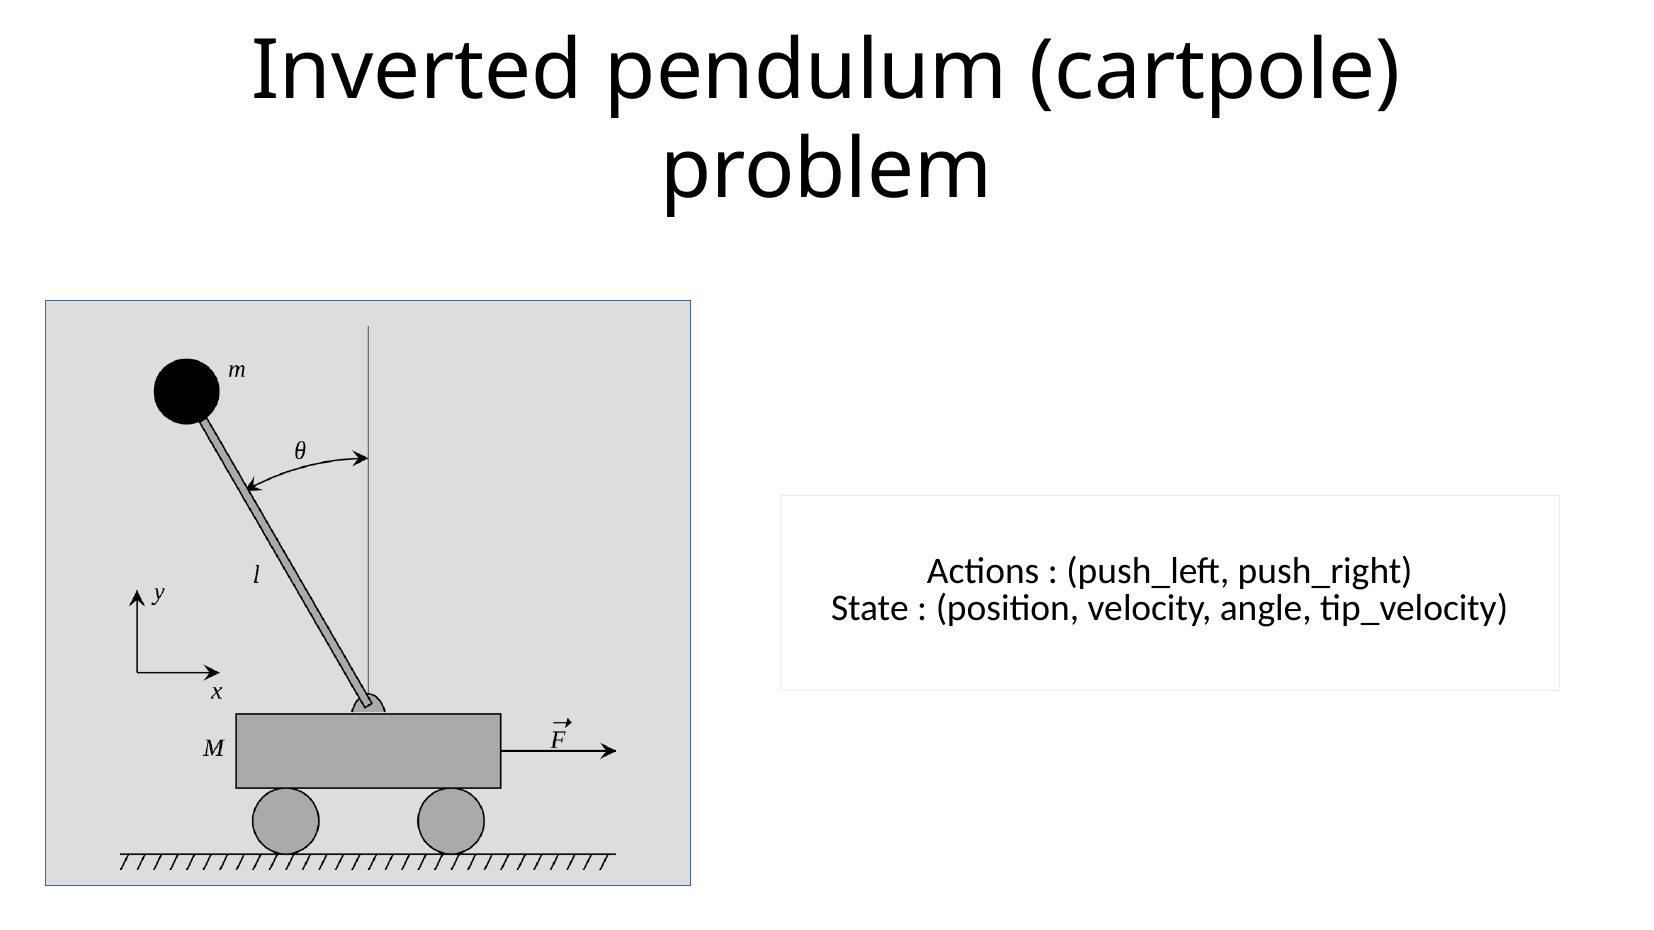

# Inverted pendulum (cartpole) problem
Actions : (push_left, push_right)
State : (position, velocity, angle, tip_velocity)